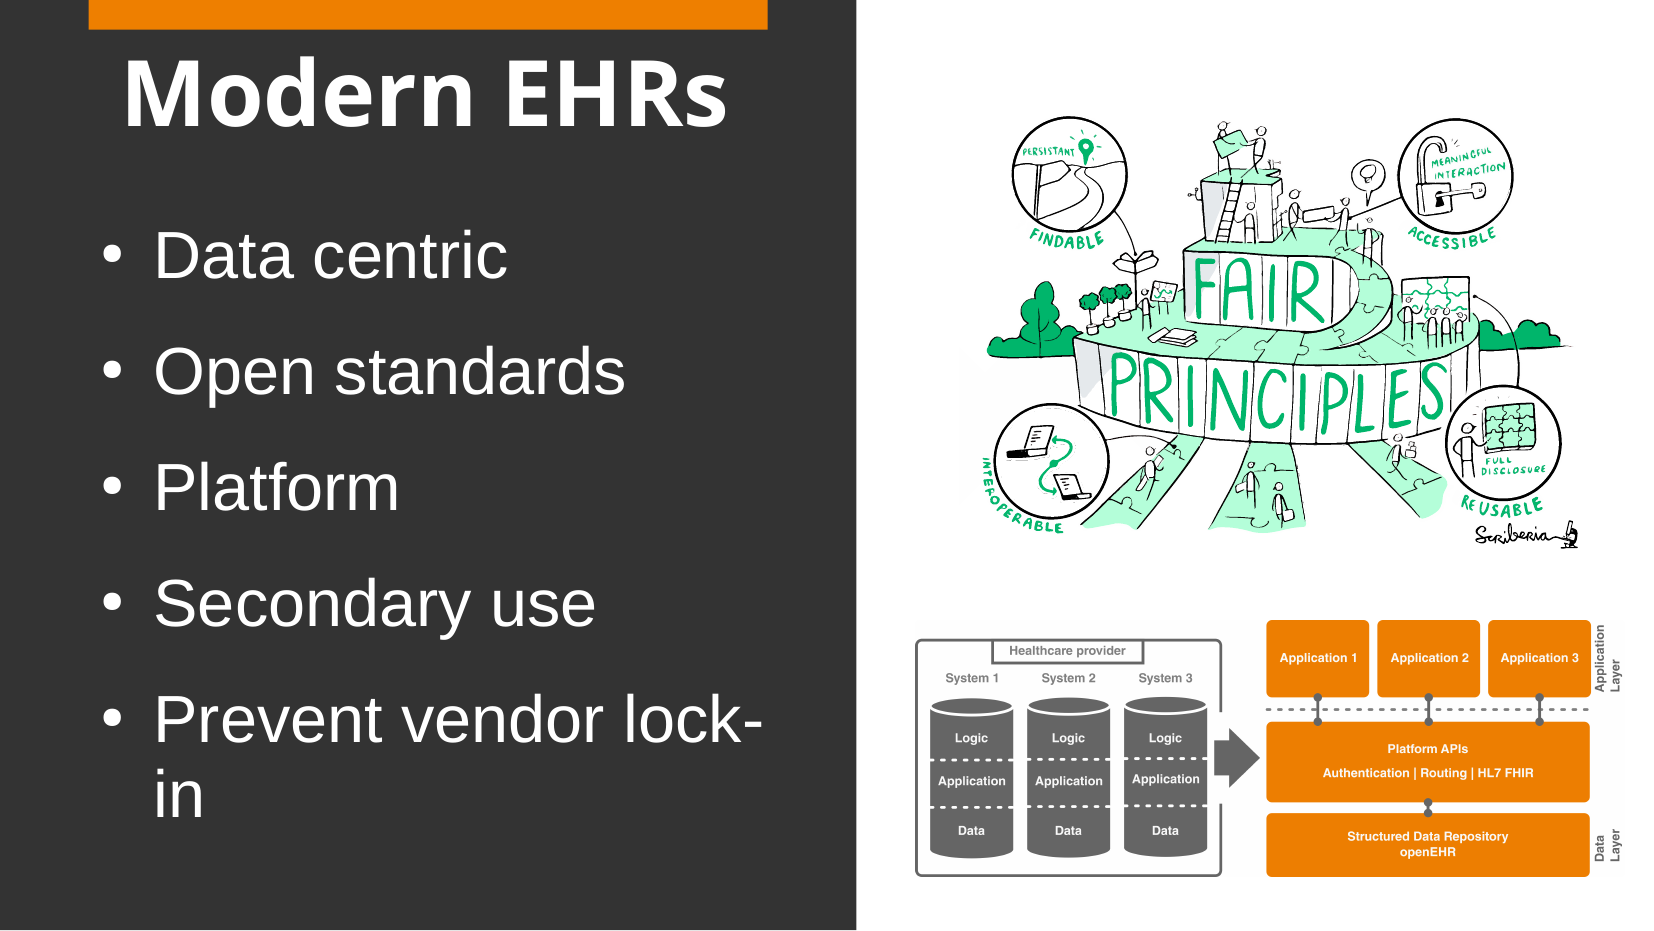

Modern EHRs
#
Data centric
Open standards
Platform
Secondary use
Prevent vendor lock-in